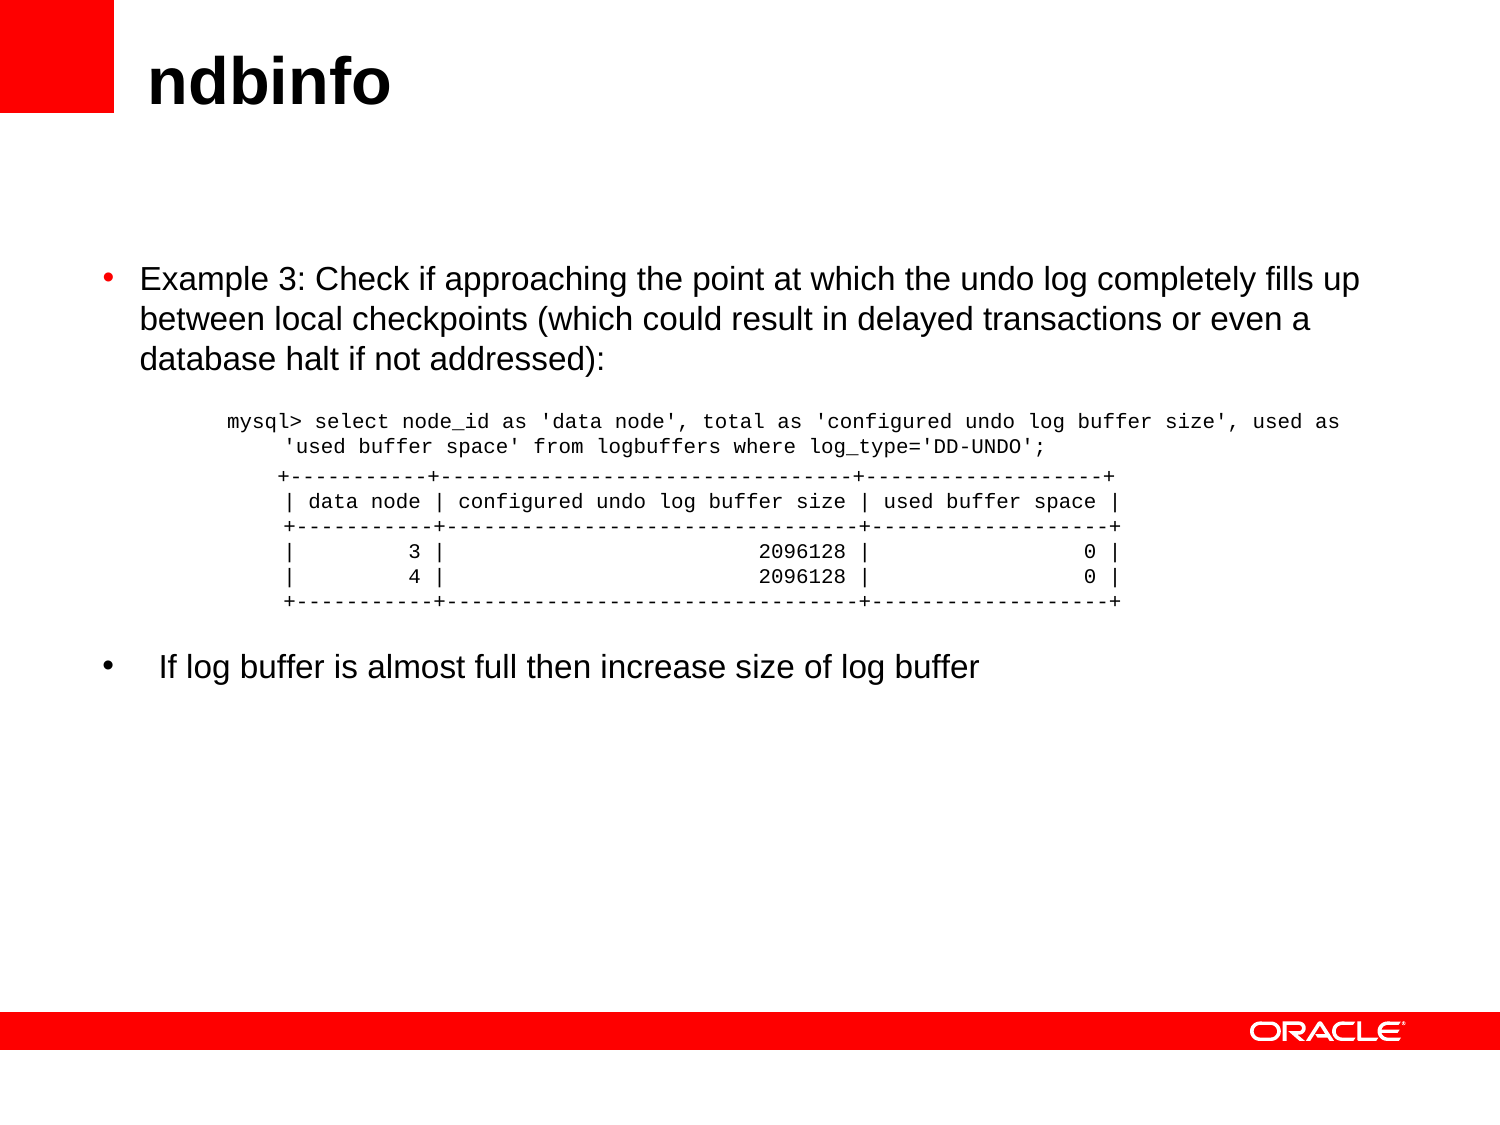

# ndbinfo
Example 3: Check if approaching the point at which the undo log completely fills up between local checkpoints (which could result in delayed transactions or even a database halt if not addressed):
mysql> select node_id as 'data node', total as 'configured undo log buffer size', used as 'used buffer space' from logbuffers where log_type='DD-UNDO';
 +-----------+---------------------------------+-------------------+
| data node | configured undo log buffer size | used buffer space |
+-----------+---------------------------------+-------------------+
| 3 | 2096128 | 0 |
| 4 | 2096128 | 0 |
+-----------+---------------------------------+-------------------+
If log buffer is almost full then increase size of log buffer